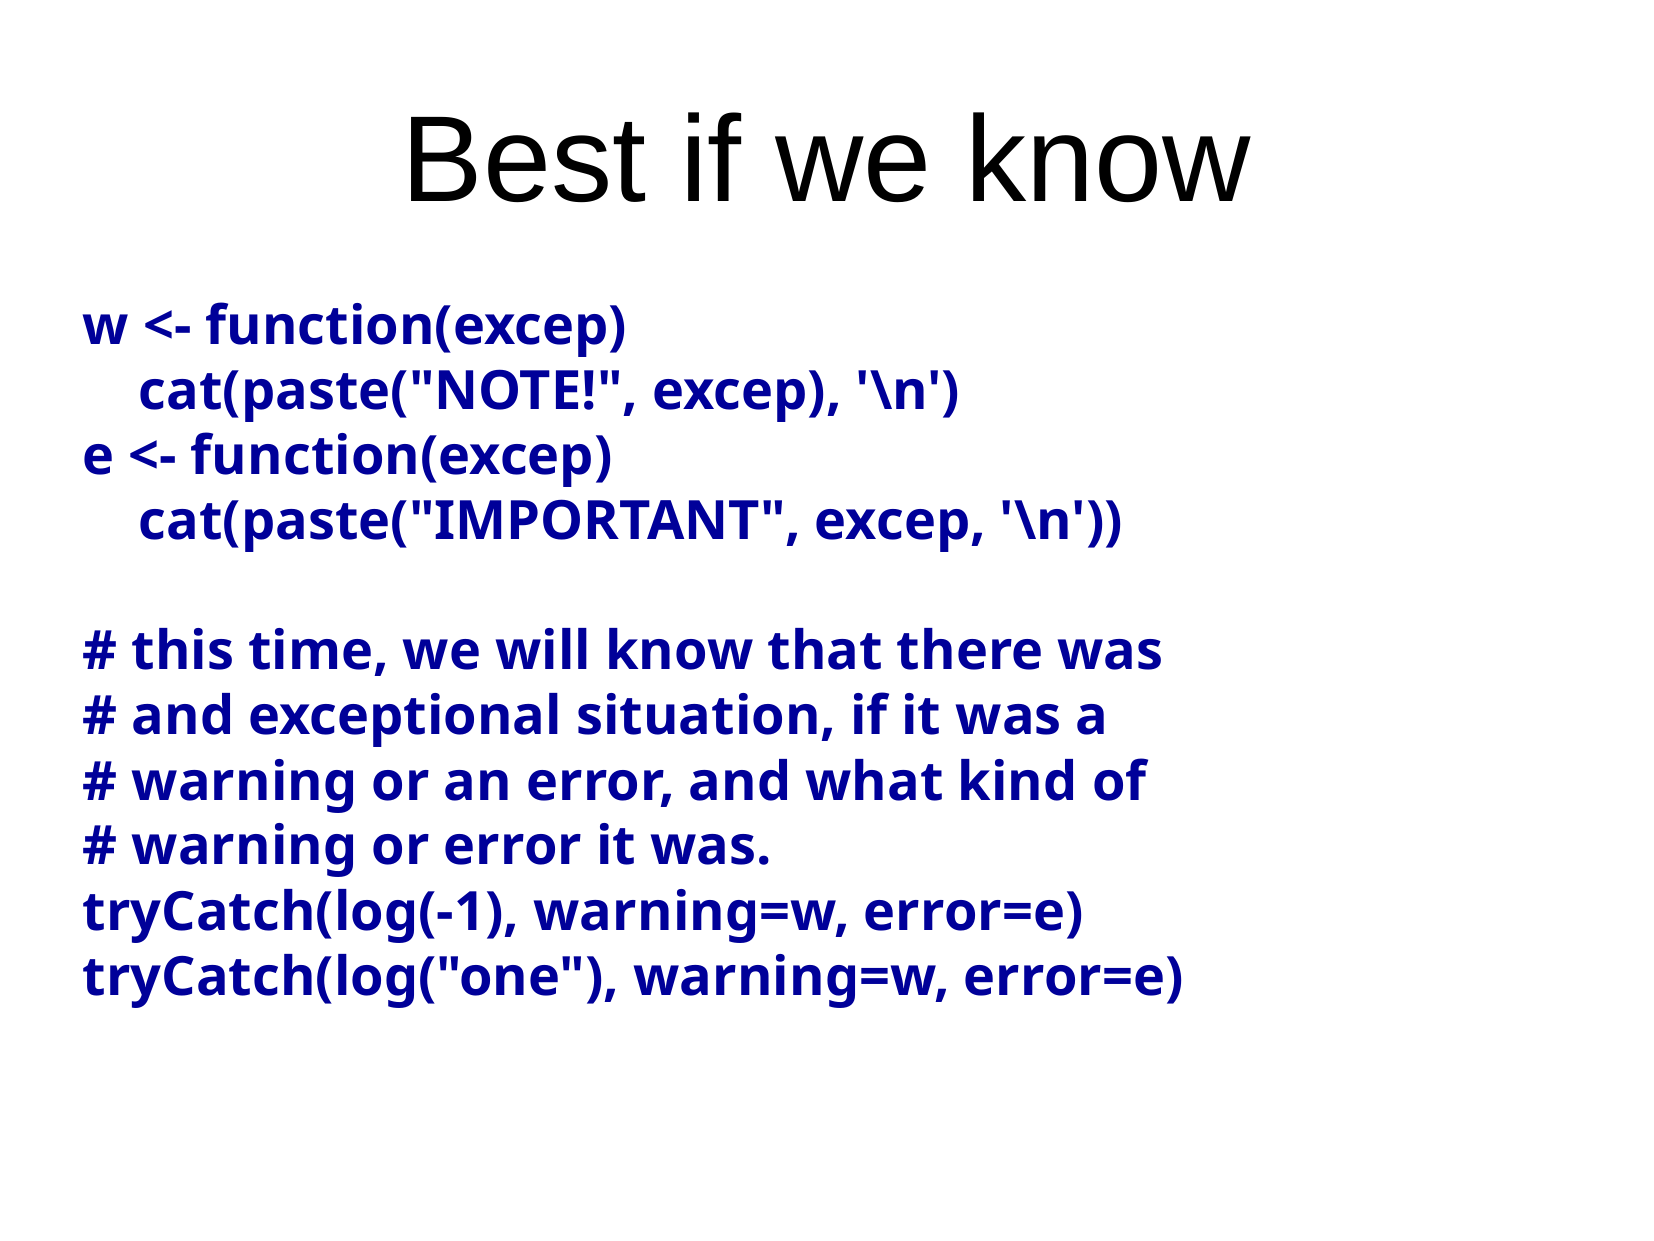

Best if we know
w <- function(excep)
 cat(paste("NOTE!", excep), '\n')
e <- function(excep)
 cat(paste("IMPORTANT", excep, '\n'))
# this time, we will know that there was
# and exceptional situation, if it was a
# warning or an error, and what kind of
# warning or error it was.
tryCatch(log(-1), warning=w, error=e)
tryCatch(log("one"), warning=w, error=e)